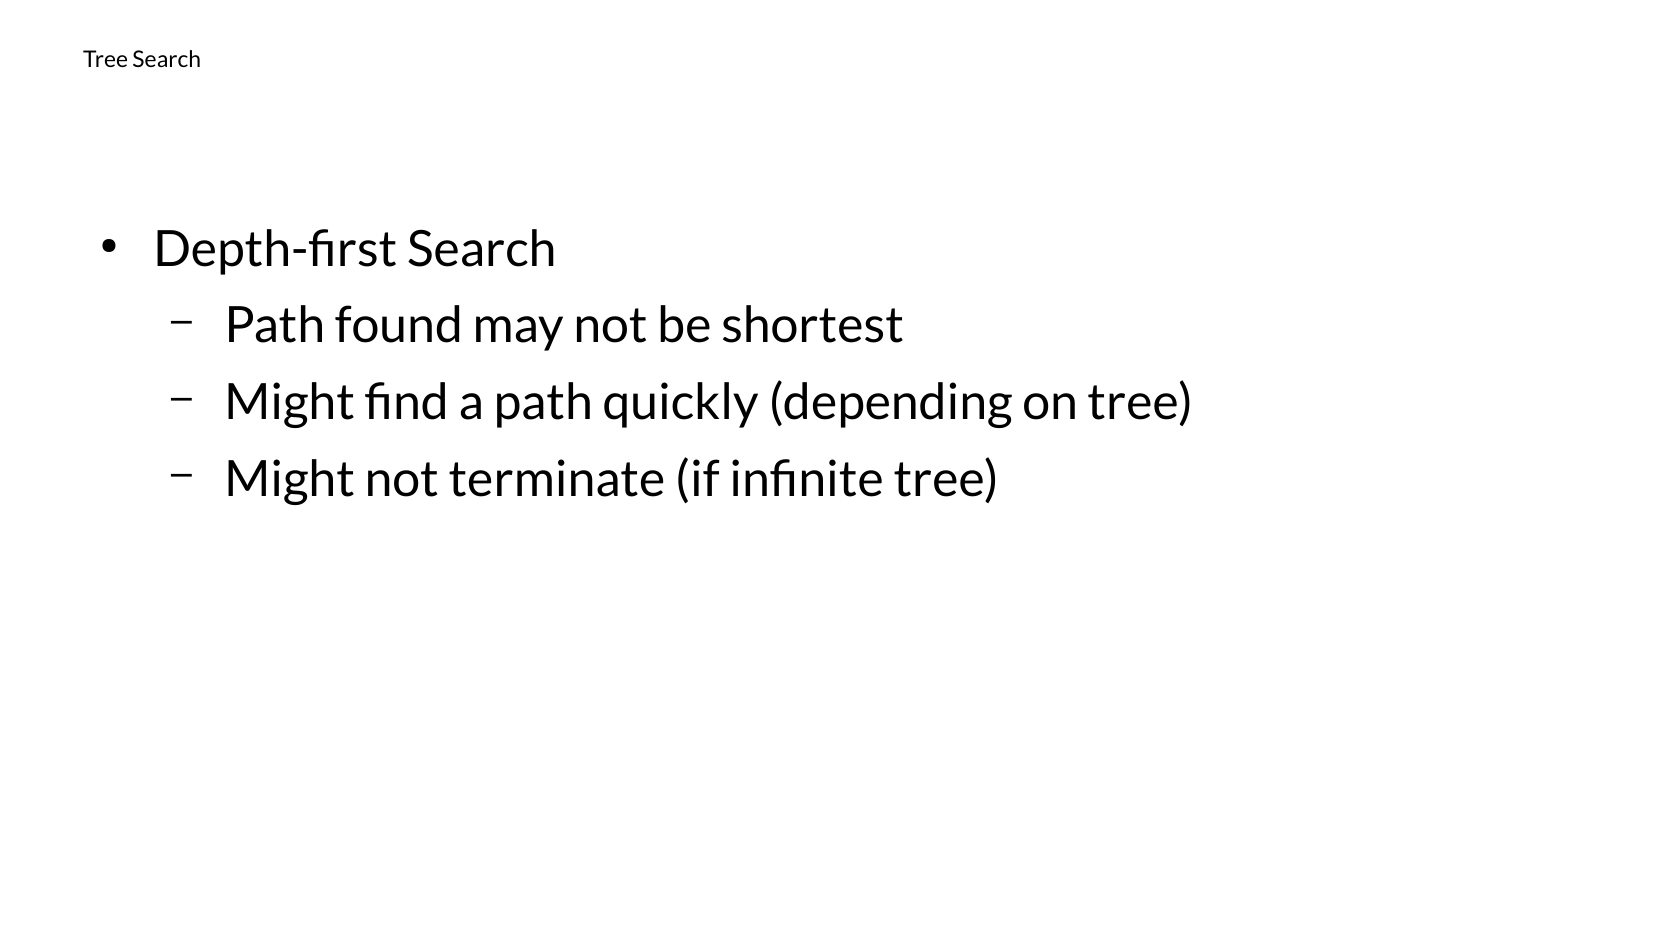

# Tree Search
Depth-first Search
Path found may not be shortest
Might find a path quickly (depending on tree)
Might not terminate (if infinite tree)